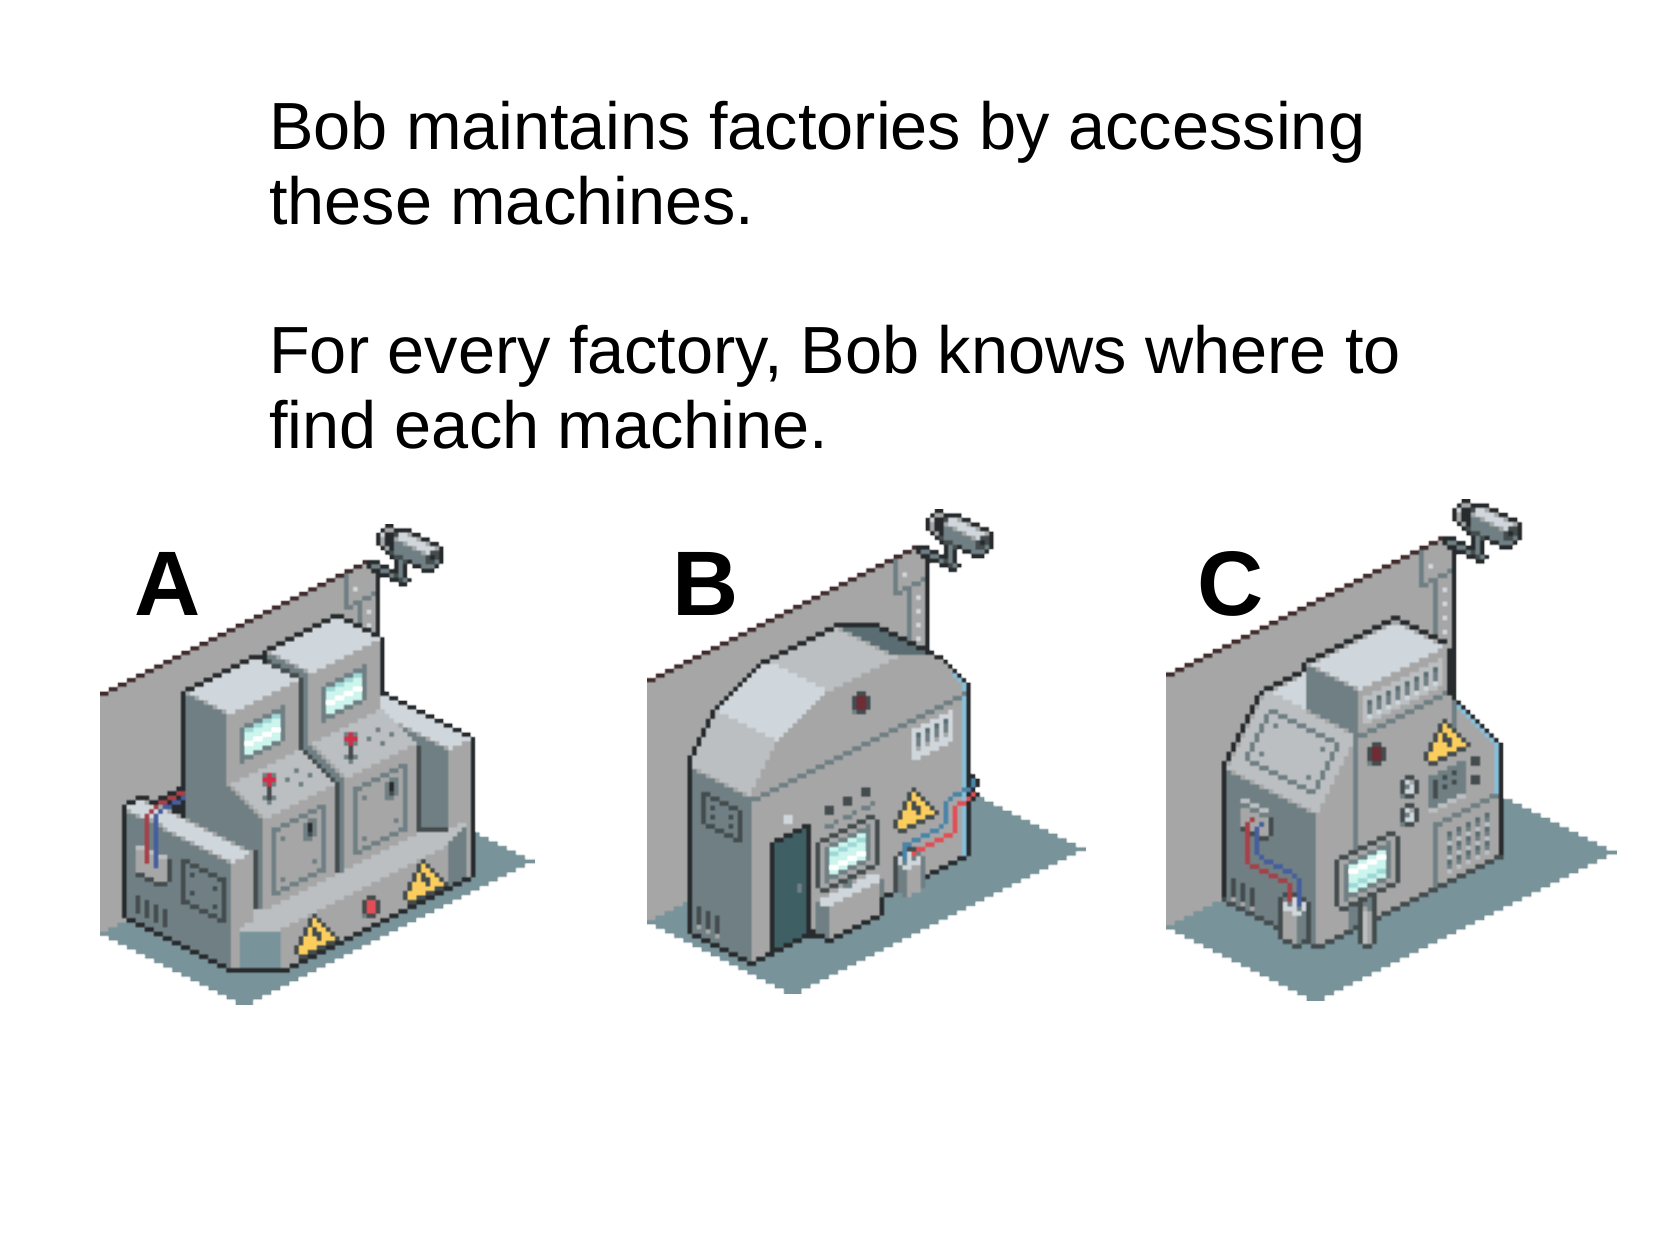

Bob maintains factories by accessing these machines.
For every factory, Bob knows where to find each machine.
A
B
C